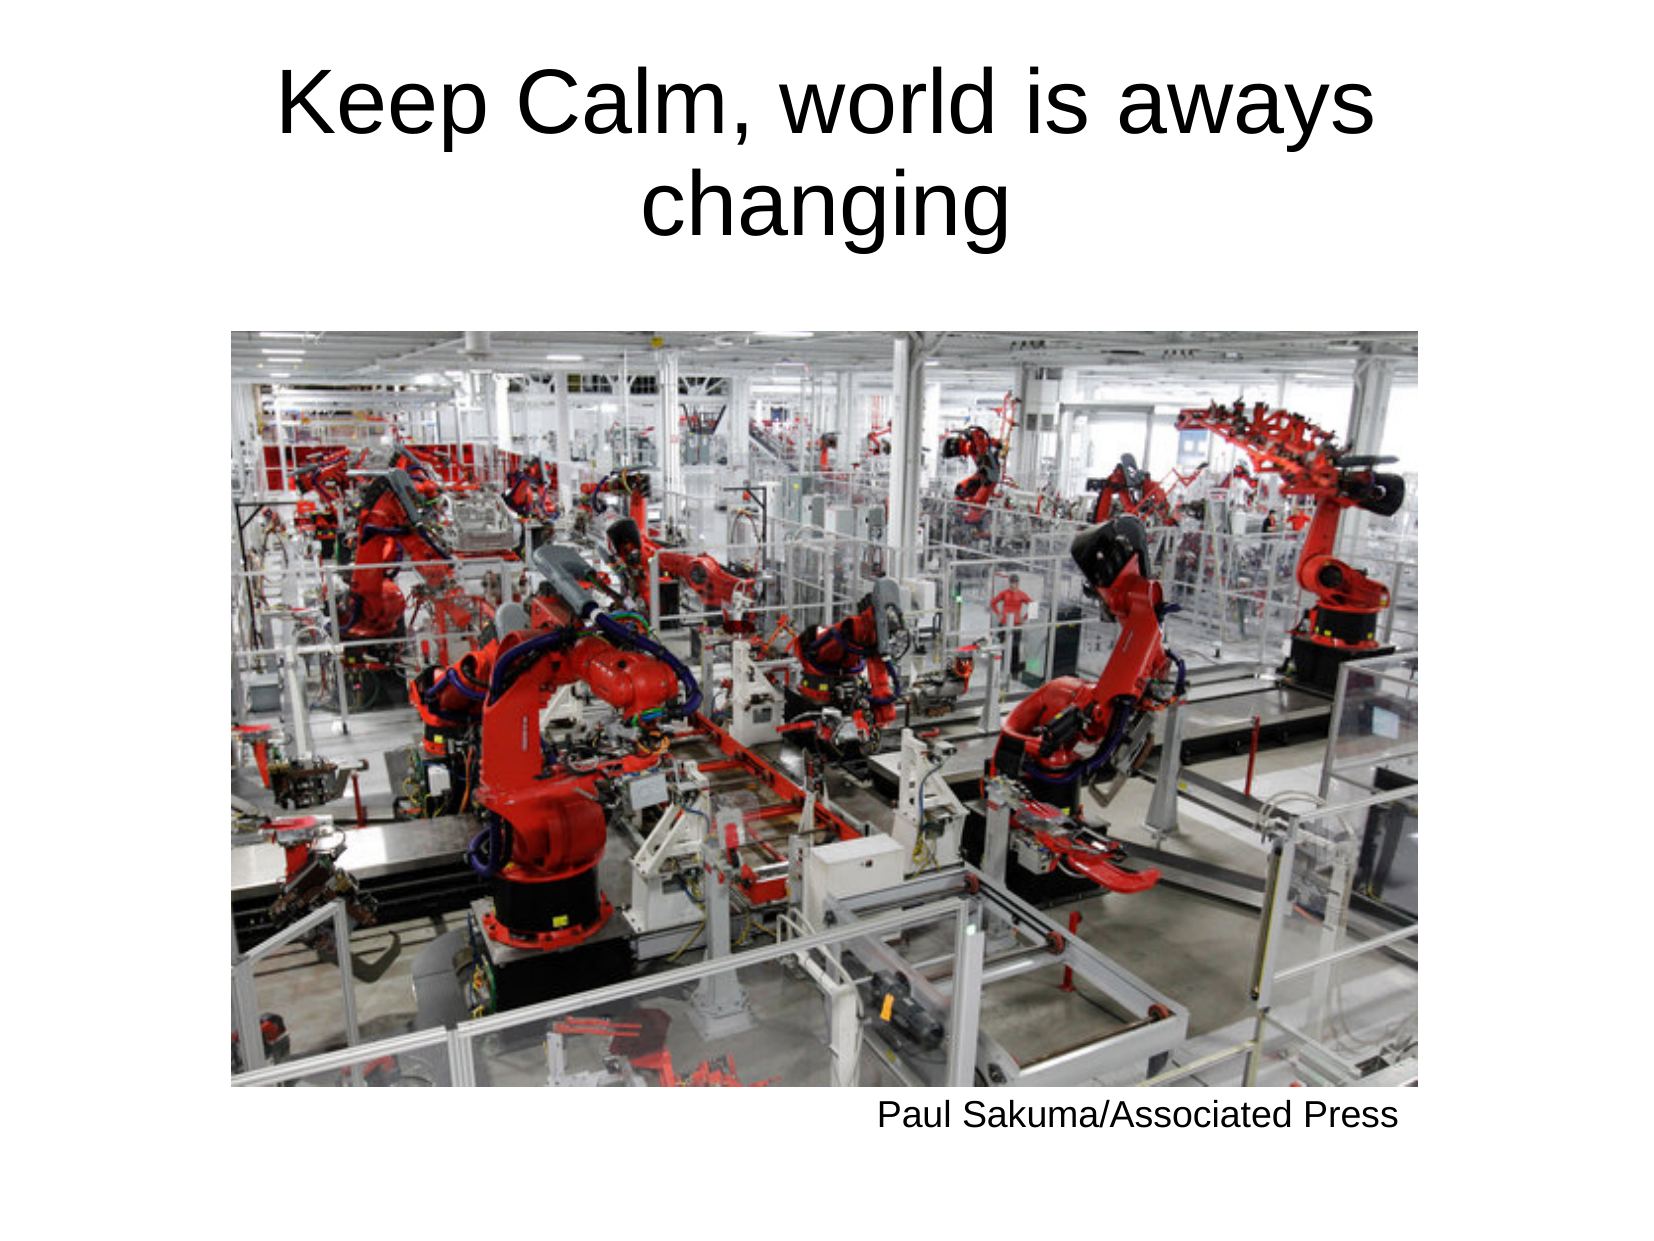

# Keep Calm, world is aways changing
Paul Sakuma/Associated Press